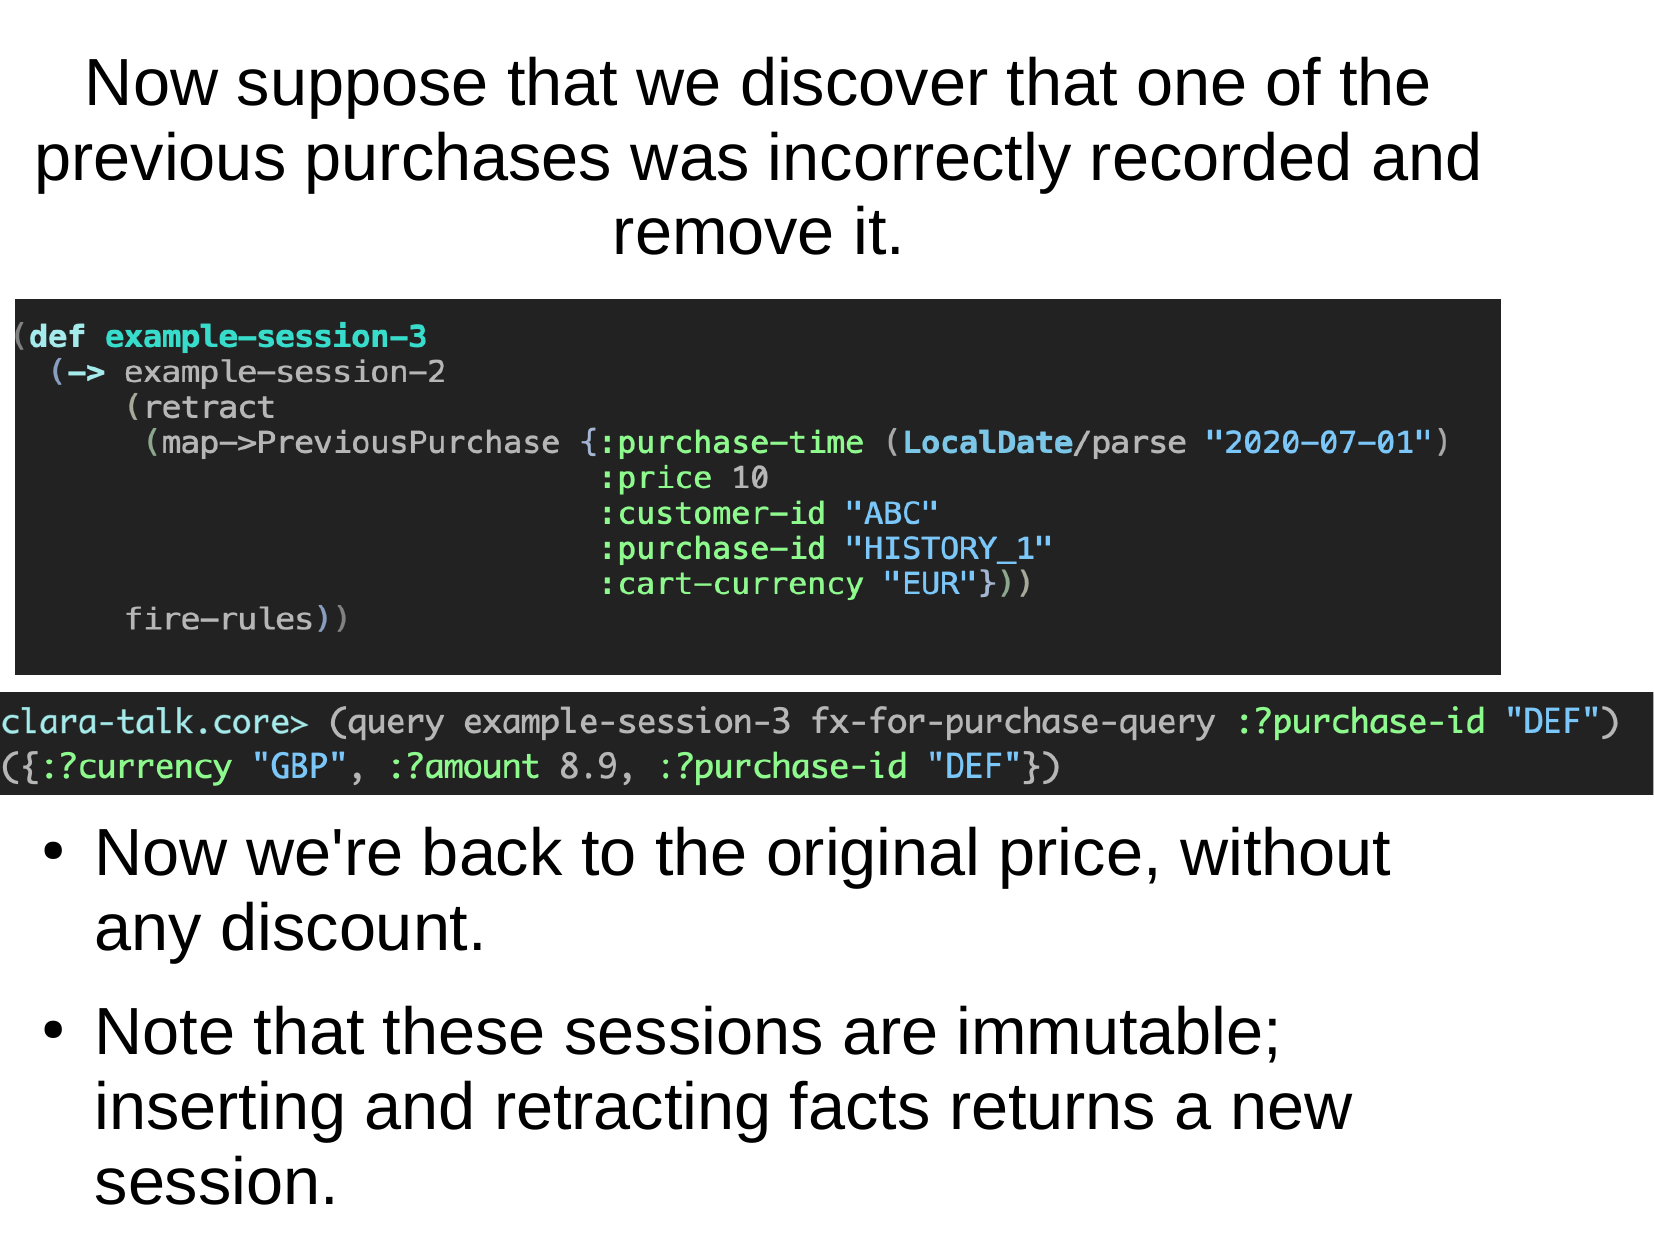

# Now suppose that we discover that one of the previous purchases was incorrectly recorded and remove it.
Now we're back to the original price, without any discount.
Note that these sessions are immutable; inserting and retracting facts returns a new session.